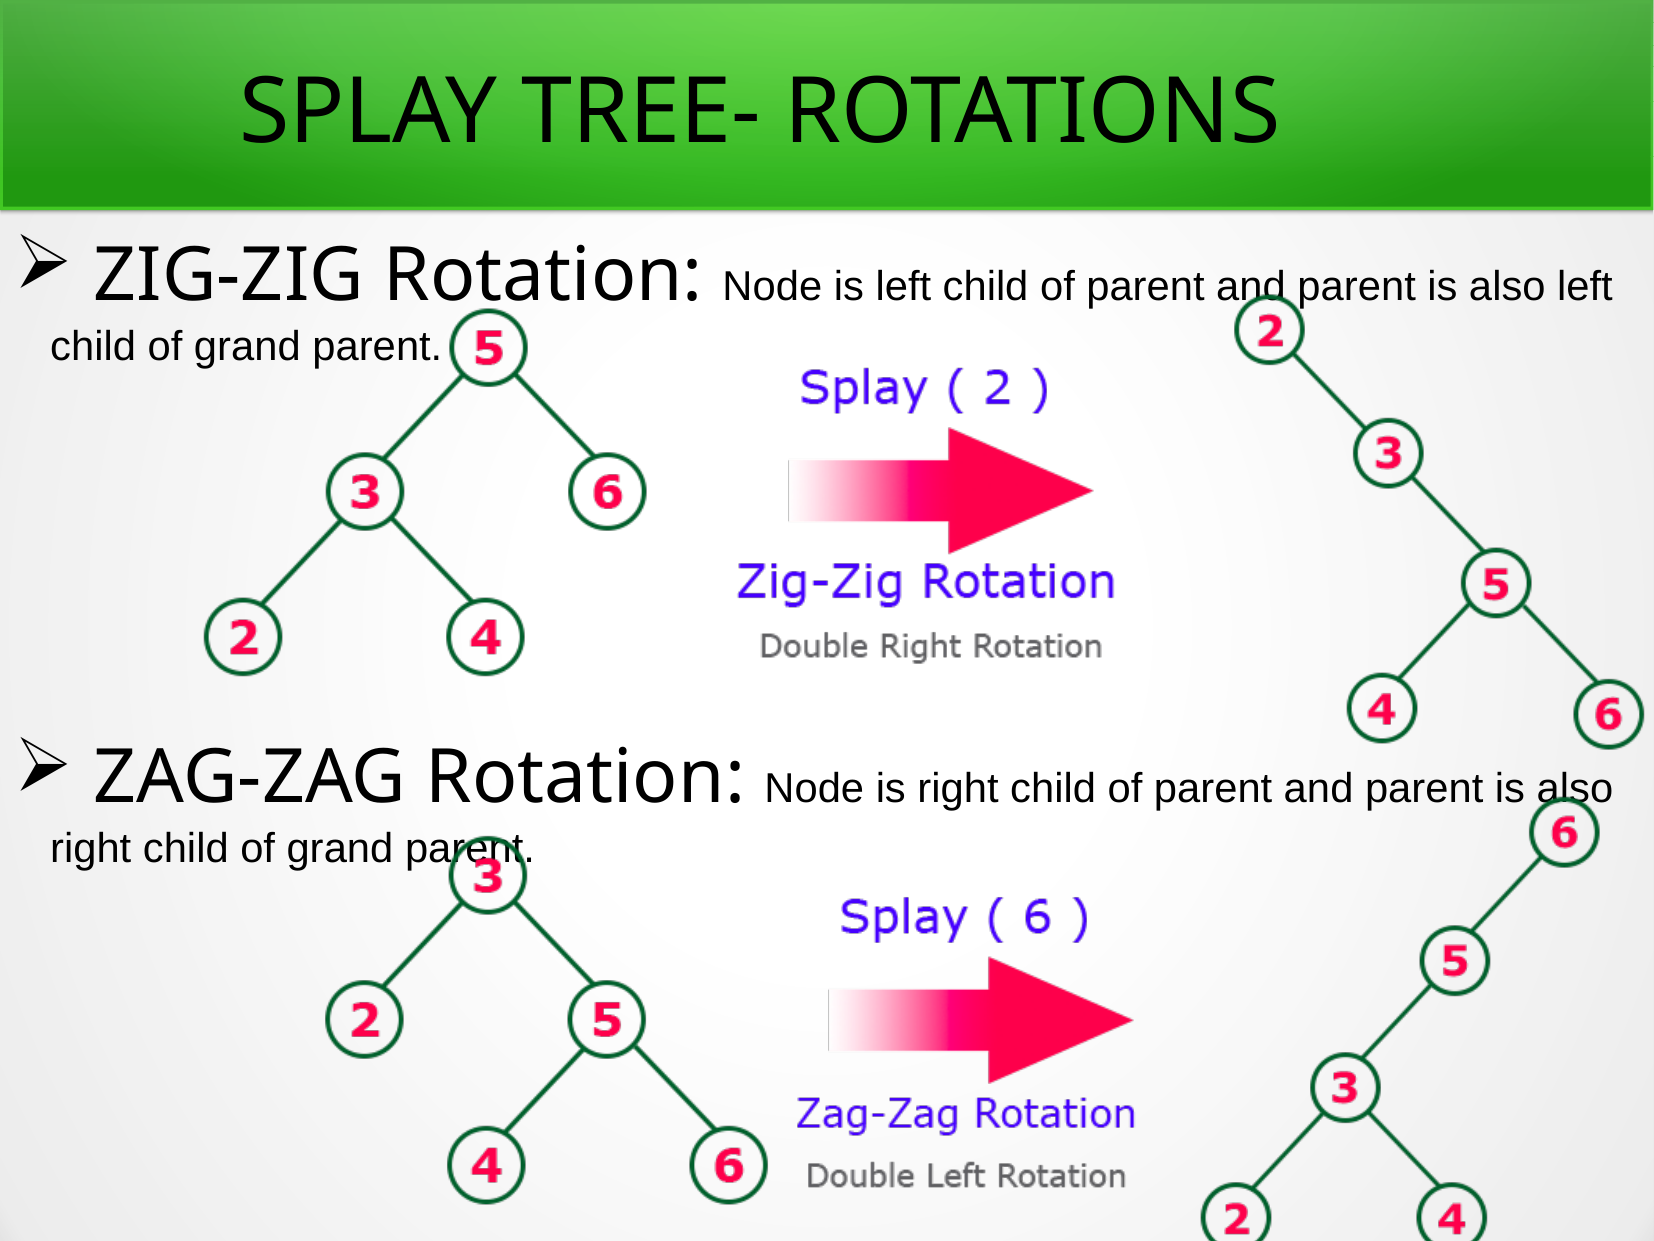

SPLAY TREE- ROTATIONS
 ZIG-ZIG Rotation: Node is left child of parent and parent is also left child of grand parent.
 ZAG-ZAG Rotation: Node is right child of parent and parent is also right child of grand parent.